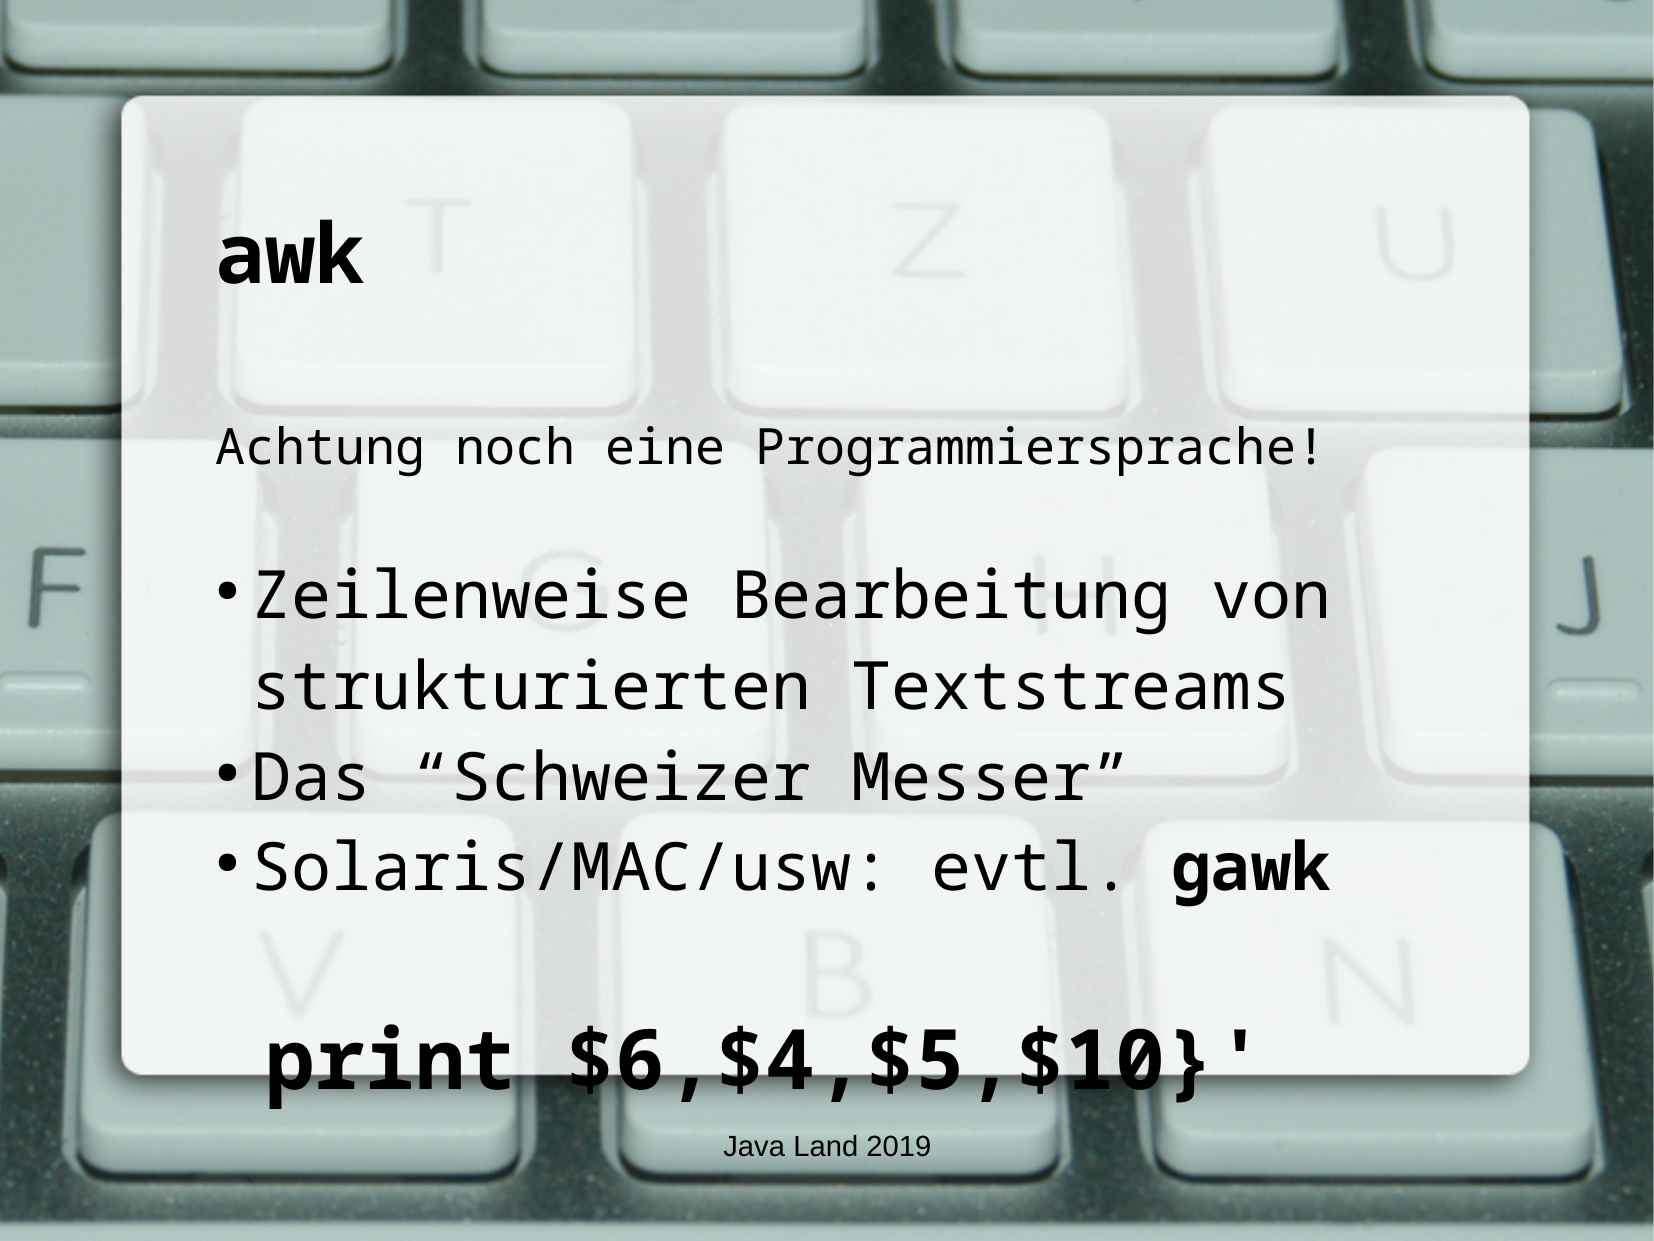

#
awk
Achtung noch eine Programmiersprache!
Zeilenweise Bearbeitung von strukturierten Textstreams
Das “Schweizer Messer”
Solaris/MAC/usw: evtl. gawk
 print $6,$4,$5,$10}'